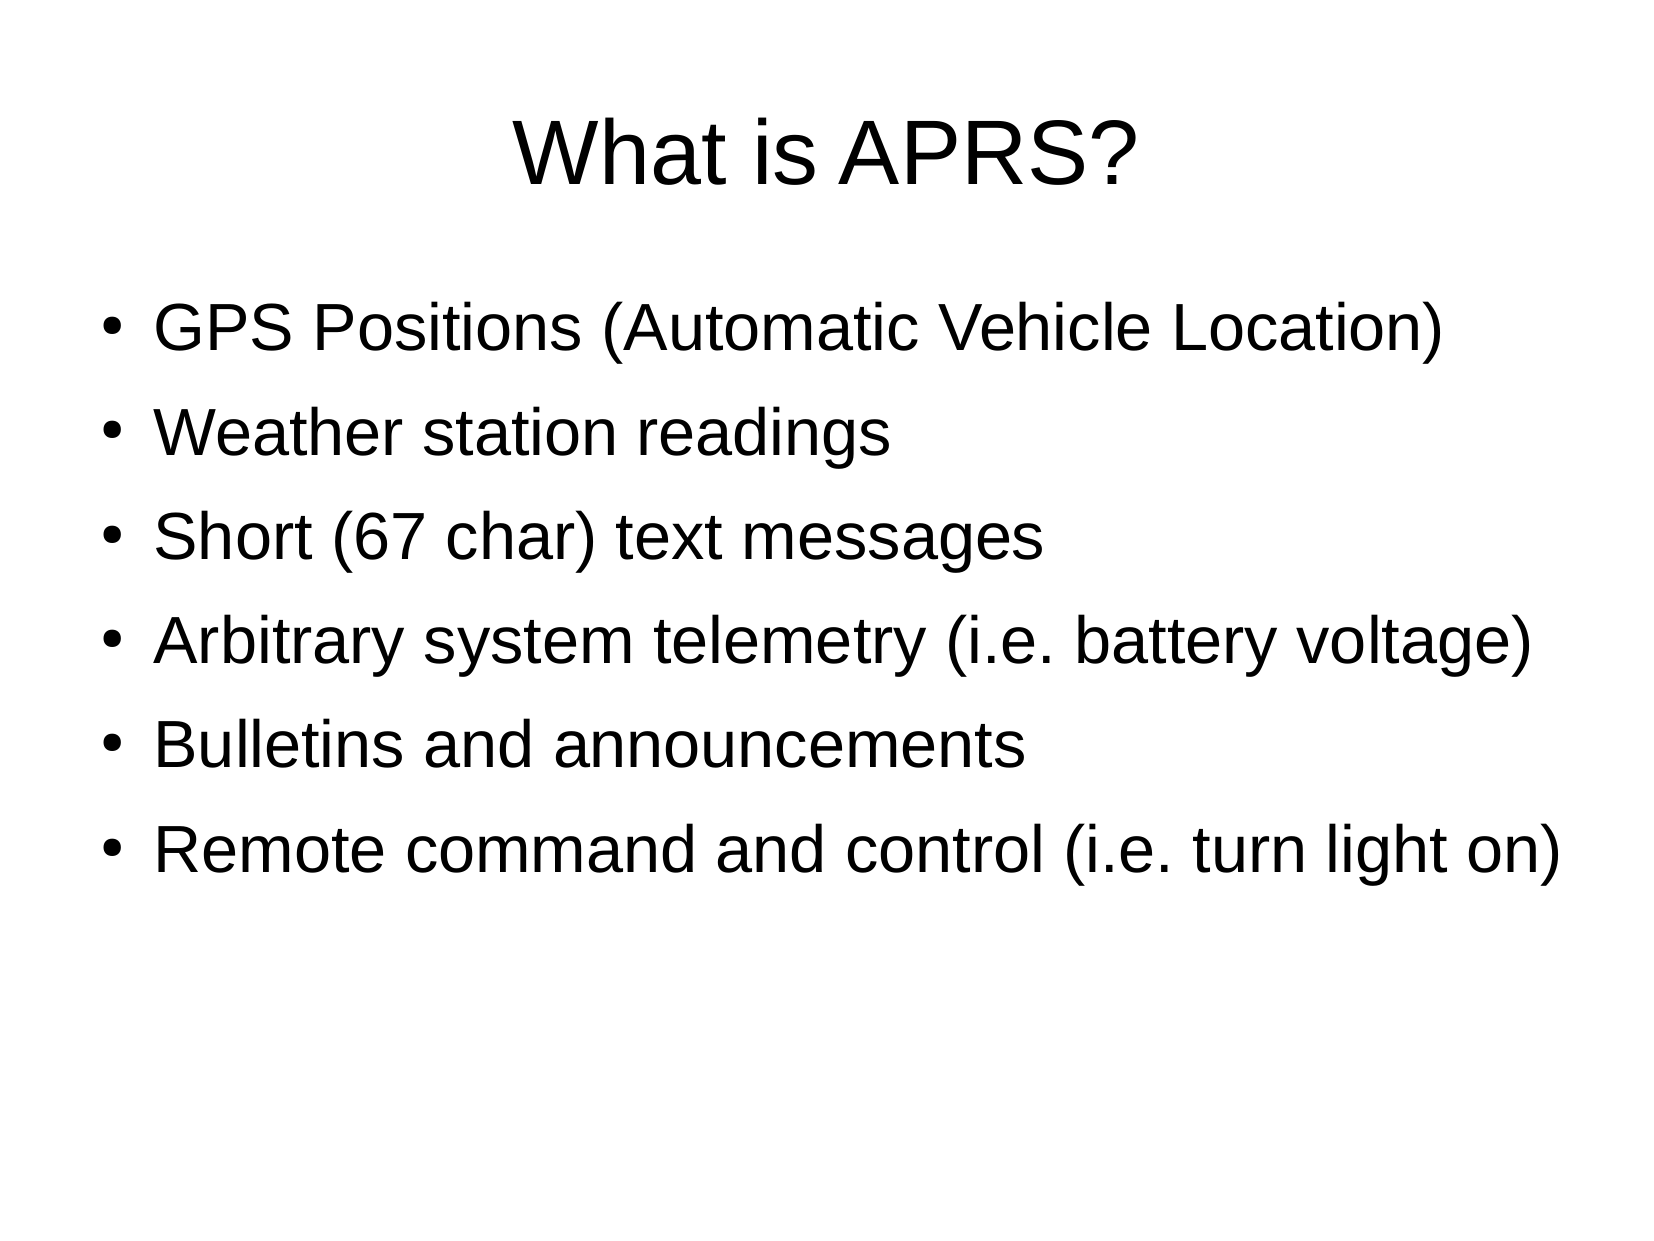

# What is APRS?
GPS Positions (Automatic Vehicle Location)
Weather station readings
Short (67 char) text messages
Arbitrary system telemetry (i.e. battery voltage)
Bulletins and announcements
Remote command and control (i.e. turn light on)